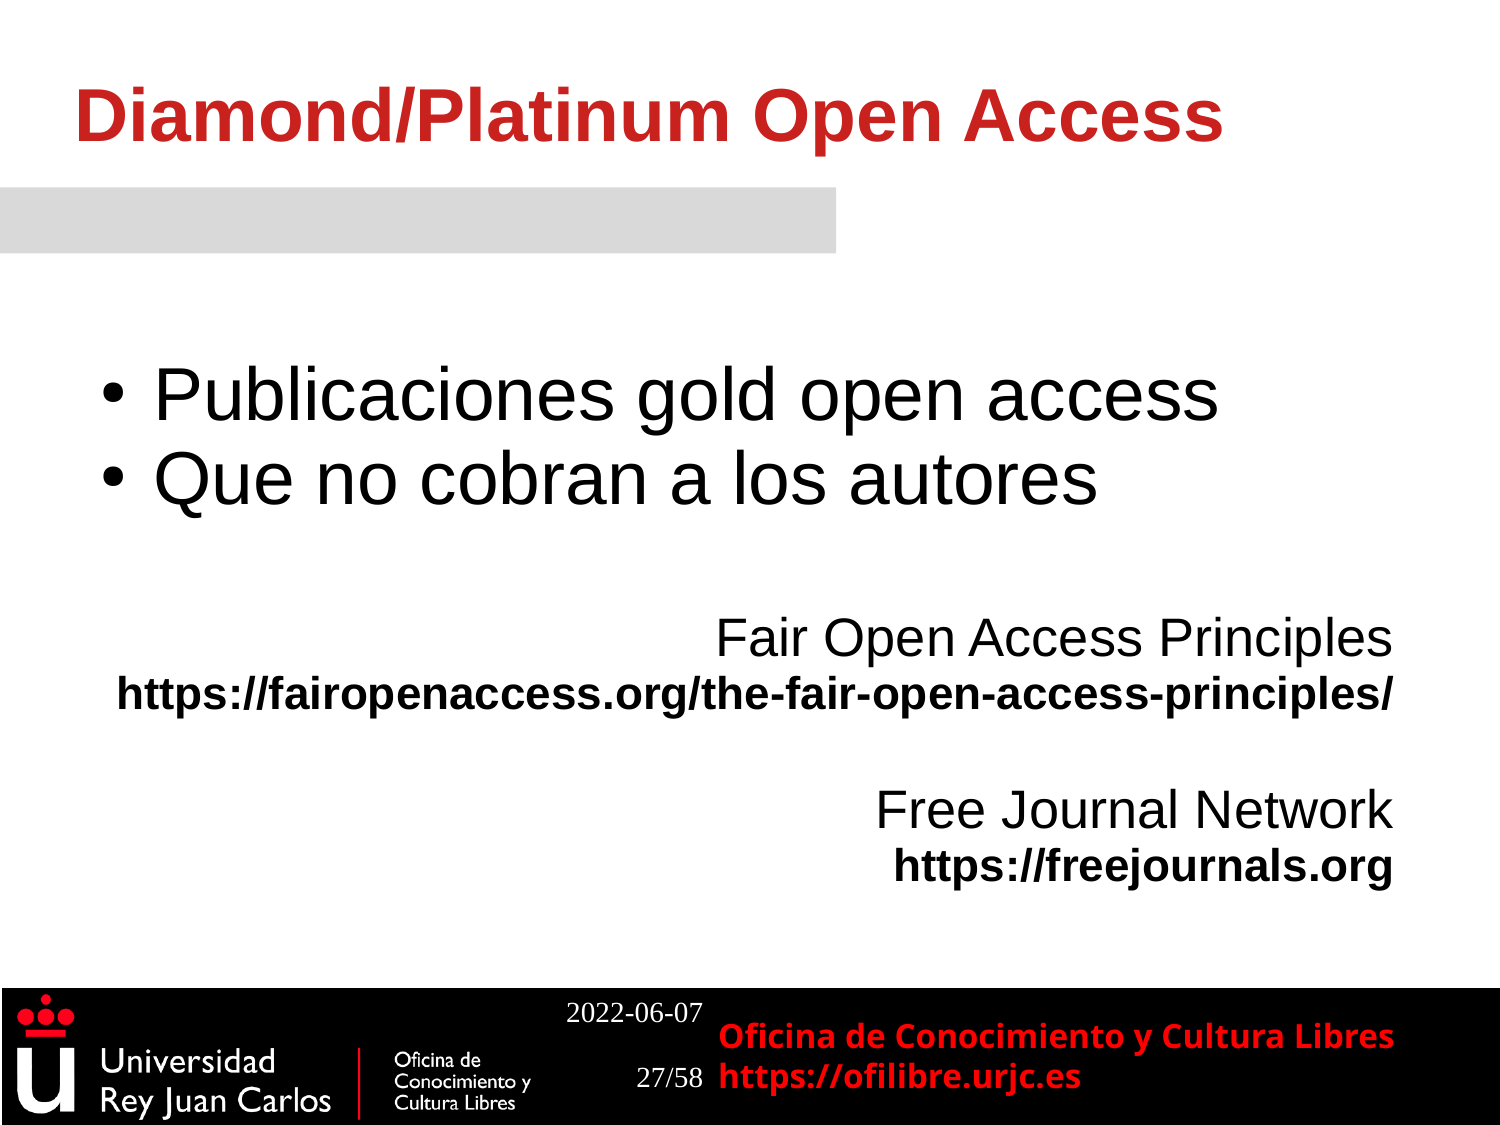

#
Diamond/Platinum Open Access
Publicaciones gold open access
Que no cobran a los autores
Fair Open Access Principles
https://fairopenaccess.org/the-fair-open-access-principles/
Free Journal Network
https://freejournals.org